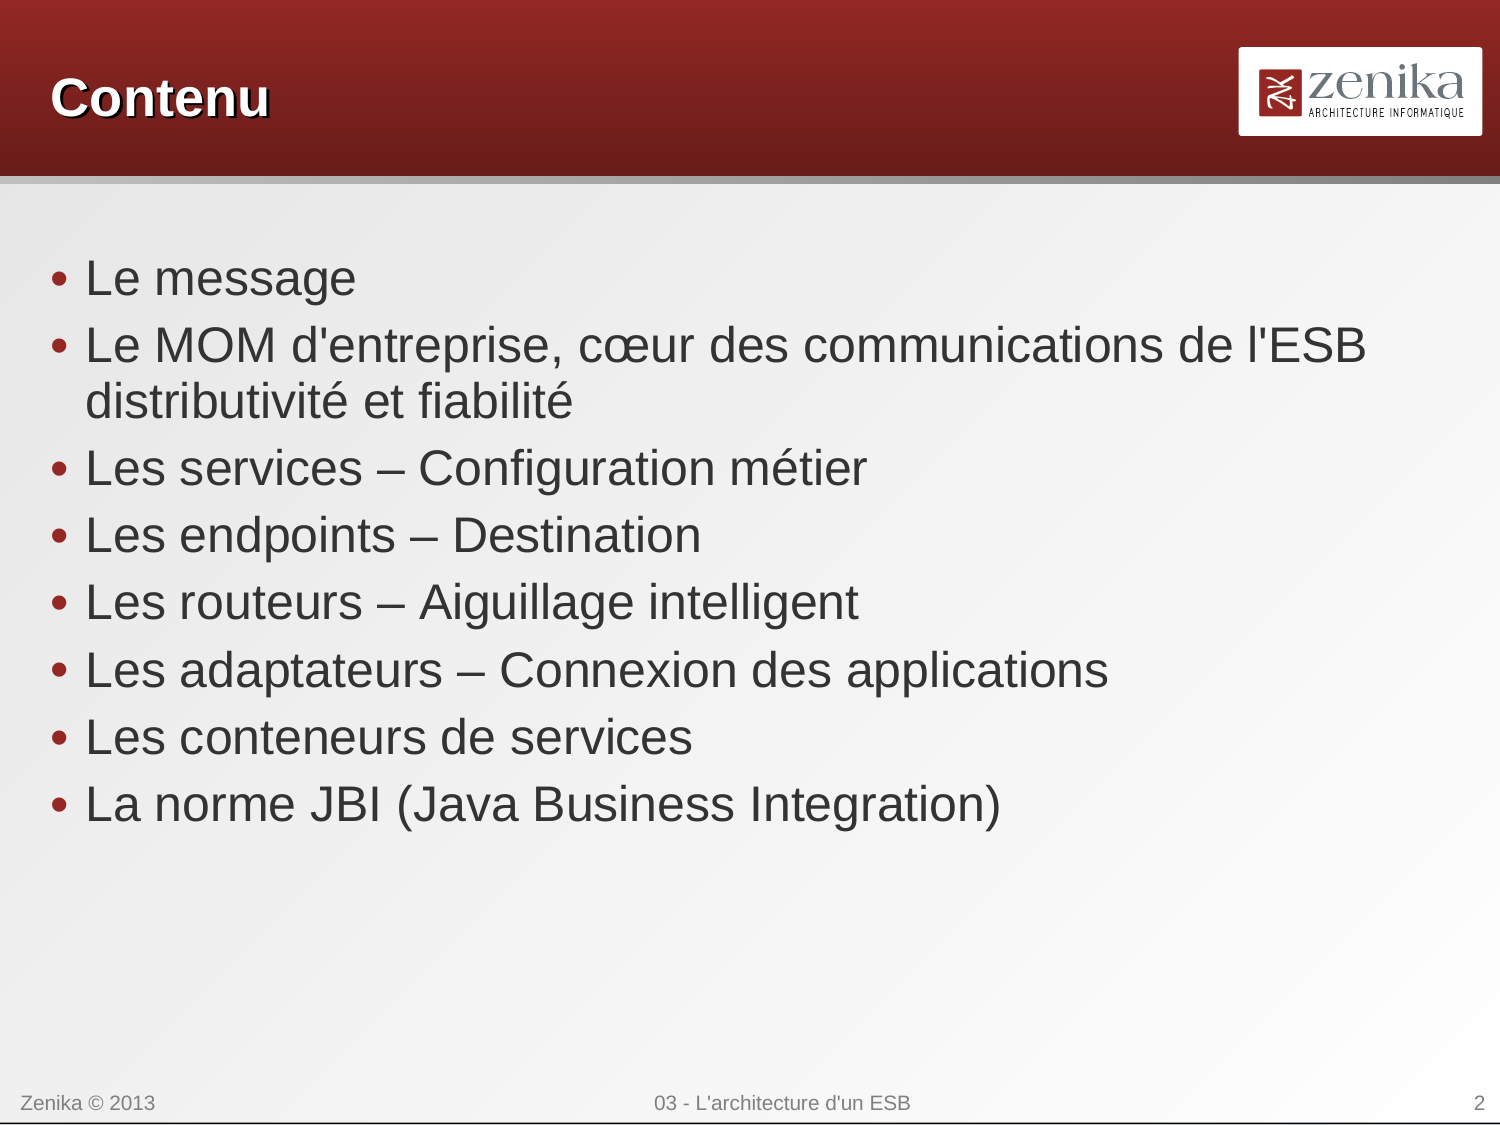

# Contenu
Le message
Le MOM d'entreprise, cœur des communications de l'ESB distributivité et fiabilité
Les services – Configuration métier
Les endpoints – Destination
Les routeurs – Aiguillage intelligent
Les adaptateurs – Connexion des applications
Les conteneurs de services
La norme JBI (Java Business Integration)